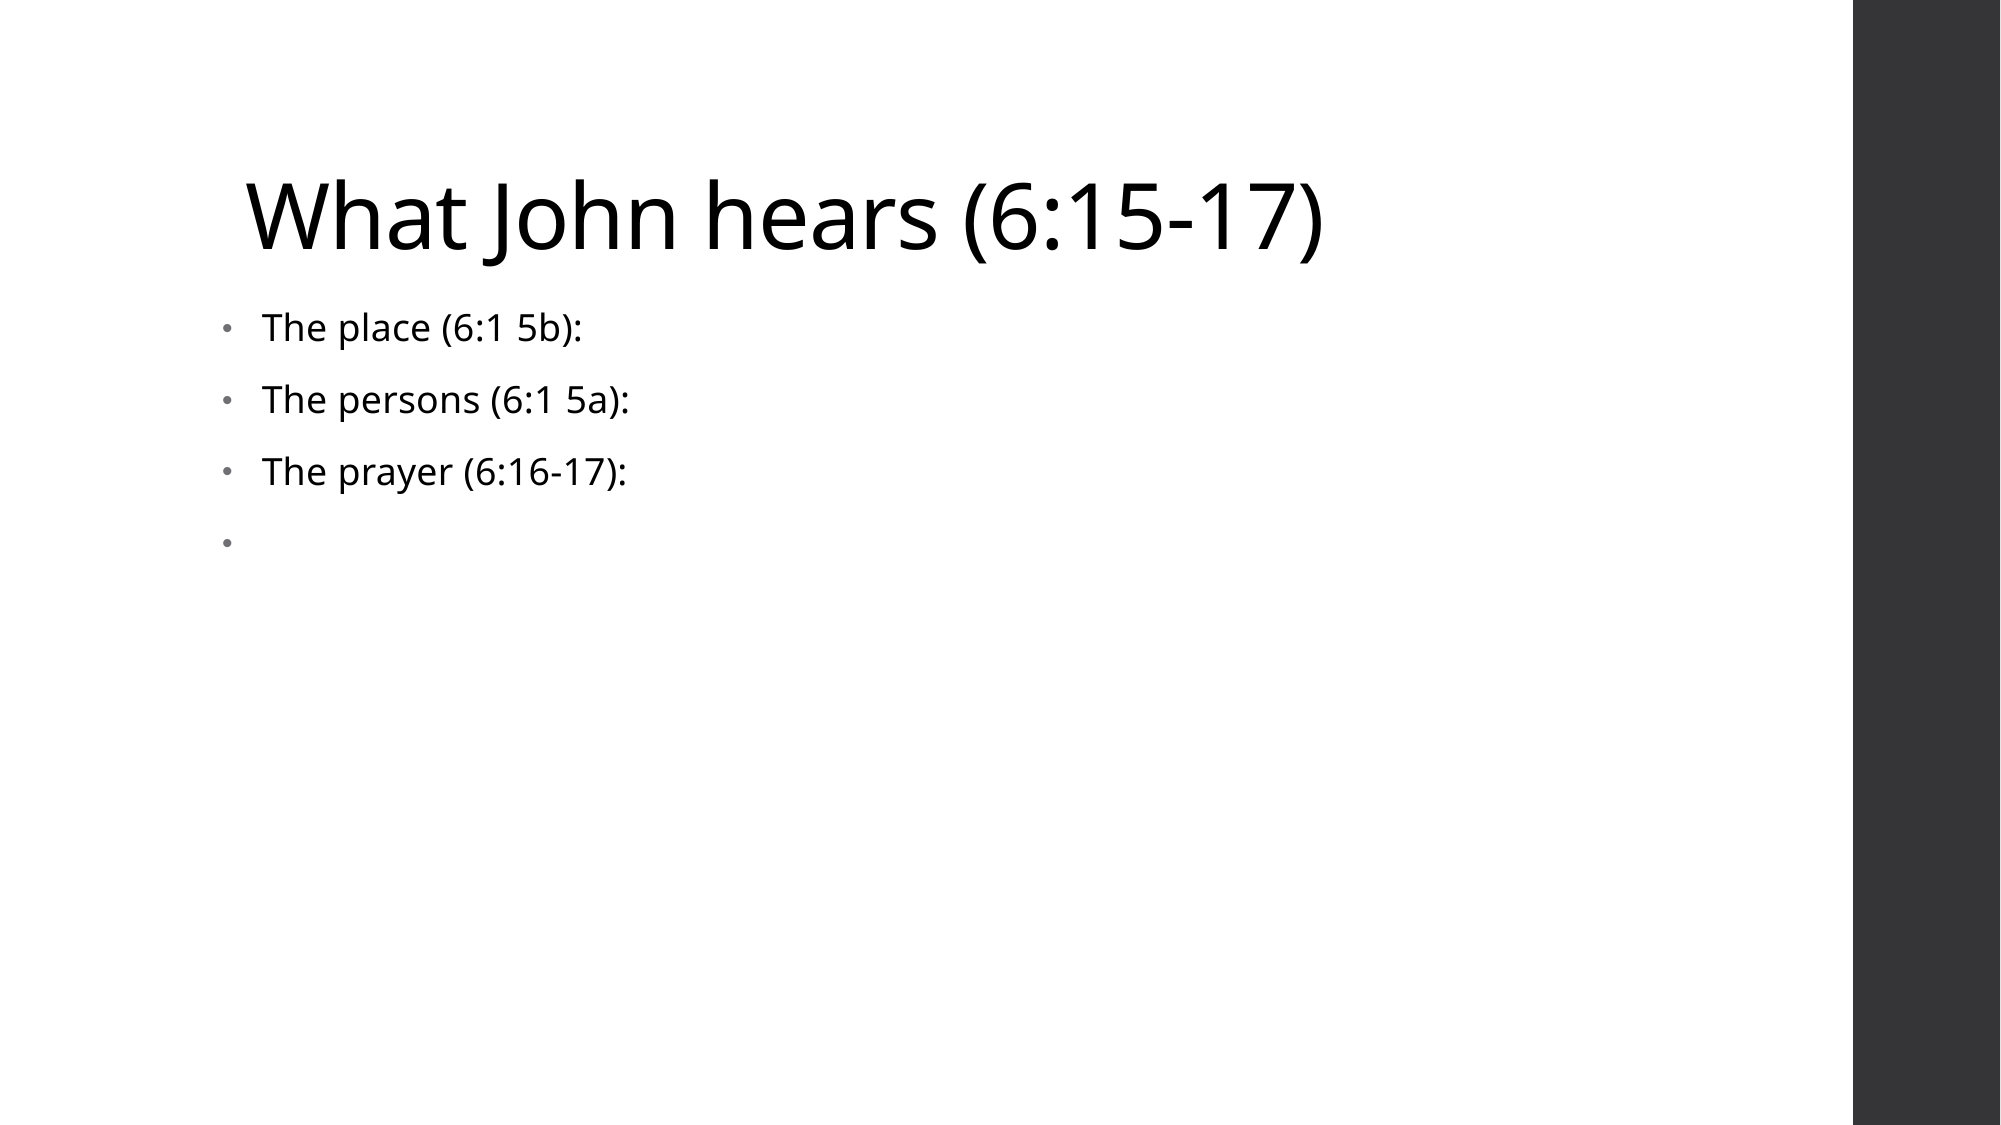

# What John hears (6:15-17)
 The place (6:1 5b):
 The persons (6:1 5a):
 The prayer (6:16-17):